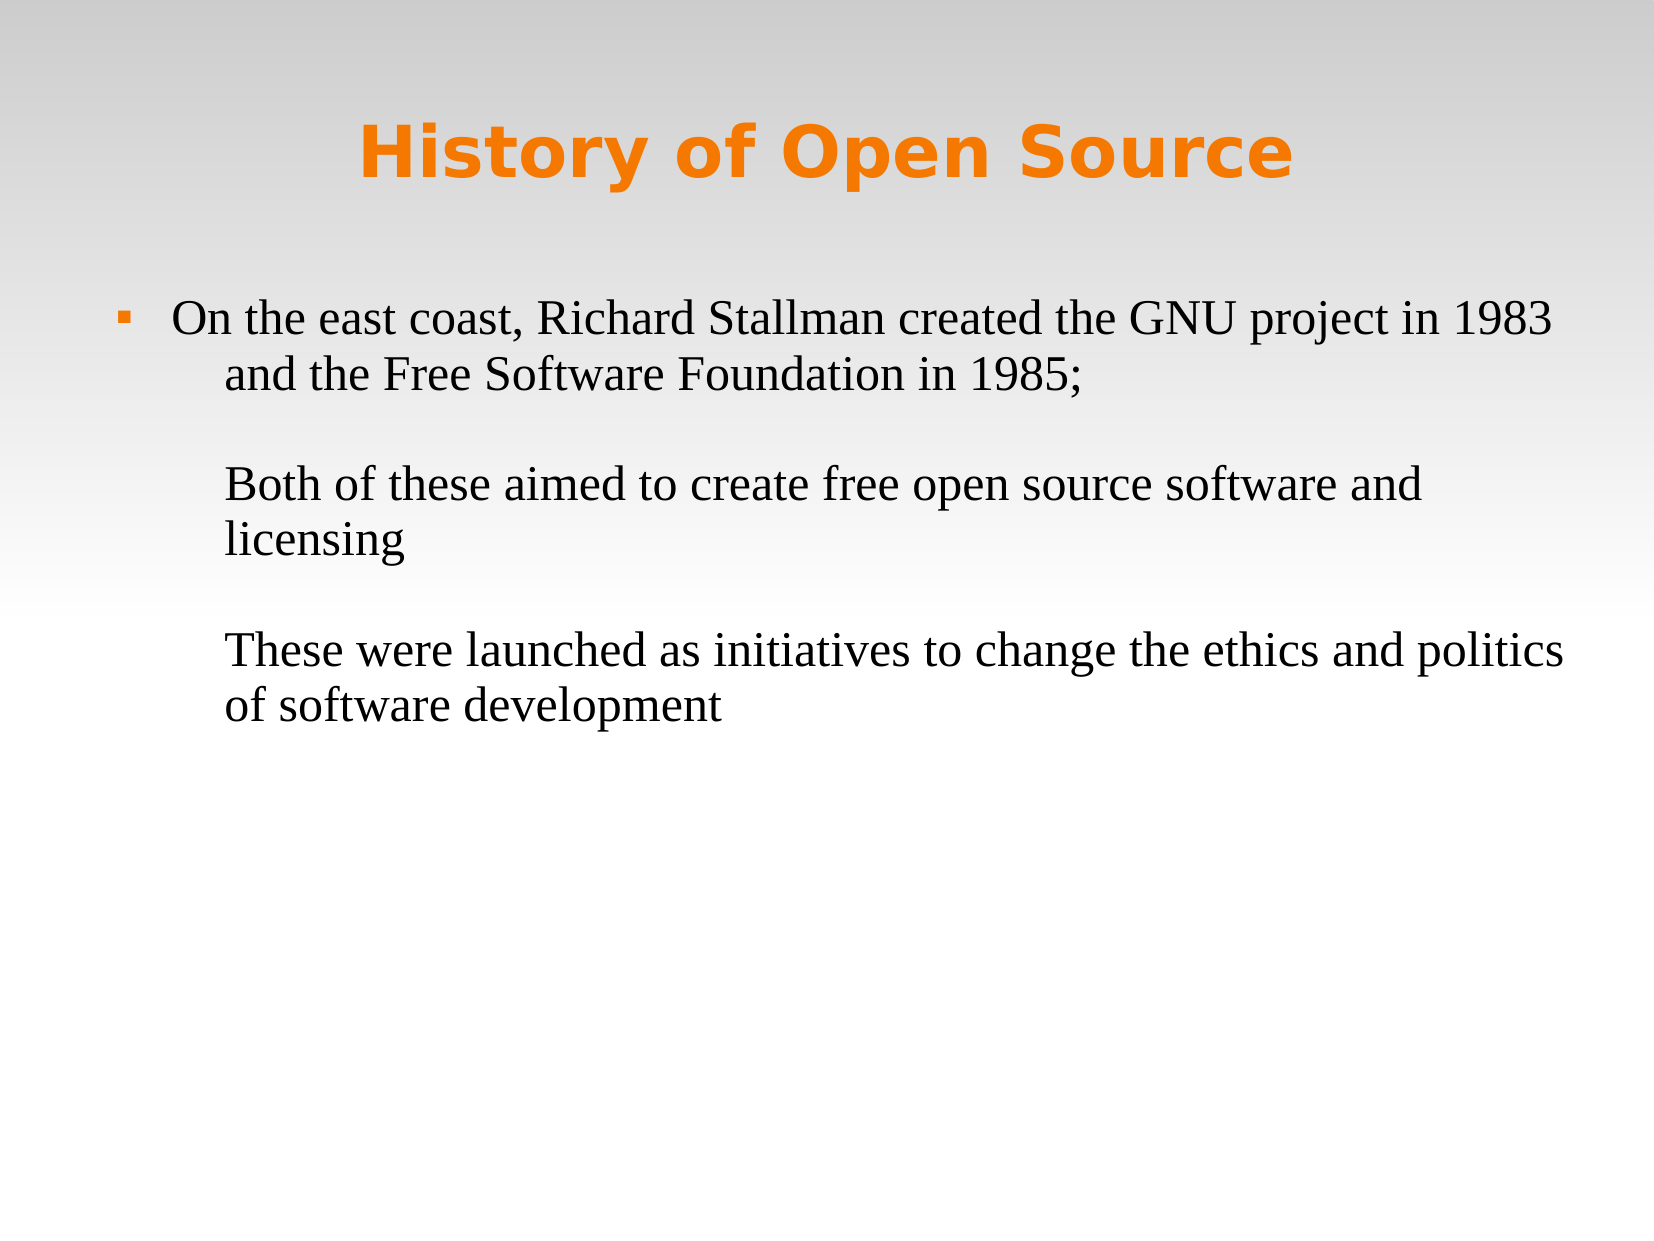

# History of Open Source
On the east coast, Richard Stallman created the GNU project in 1983 and the Free Software Foundation in 1985;
Both of these aimed to create free open source software and licensing
These were launched as initiatives to change the ethics and politics of software development